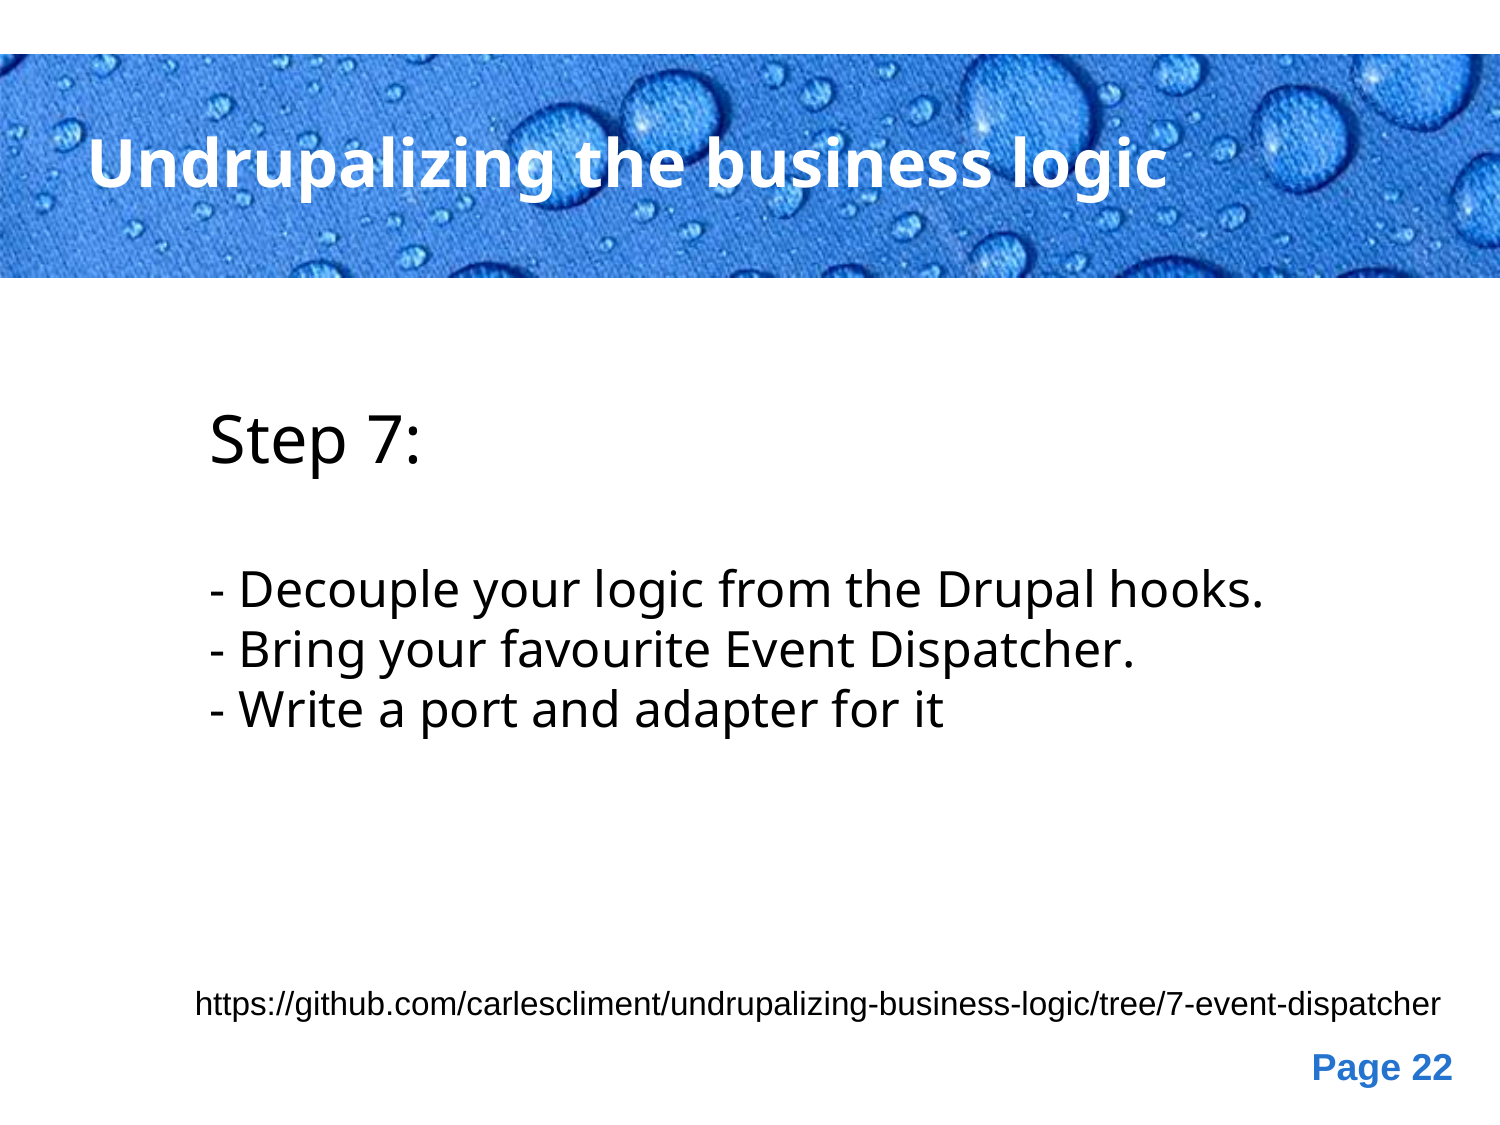

Undrupalizing the business logic
Step 7:
- Decouple your logic from the Drupal hooks.
- Bring your favourite Event Dispatcher.
- Write a port and adapter for it
https://github.com/carlescliment/undrupalizing-business-logic/tree/7-event-dispatcher